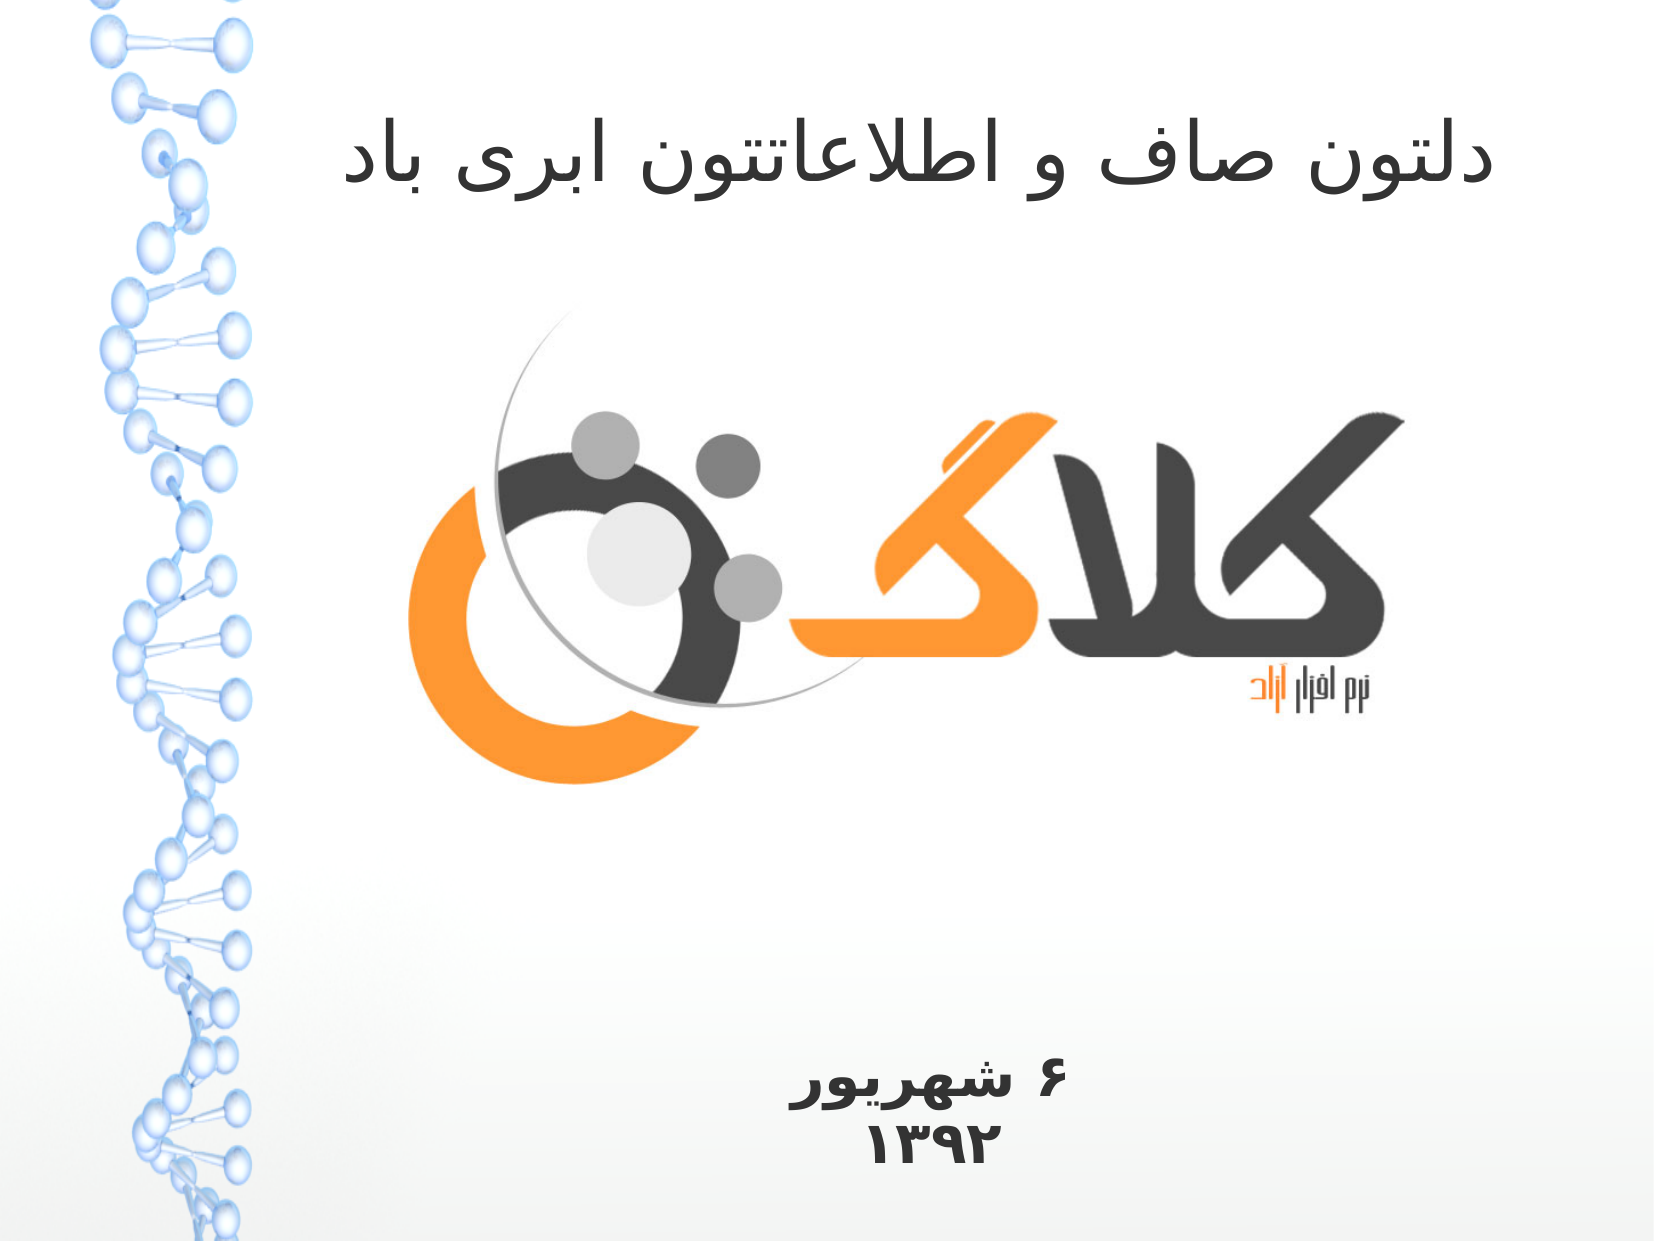

# دلتون صاف و اطلاعاتتون ابری باد
۶ شهریور ۱۳۹۲